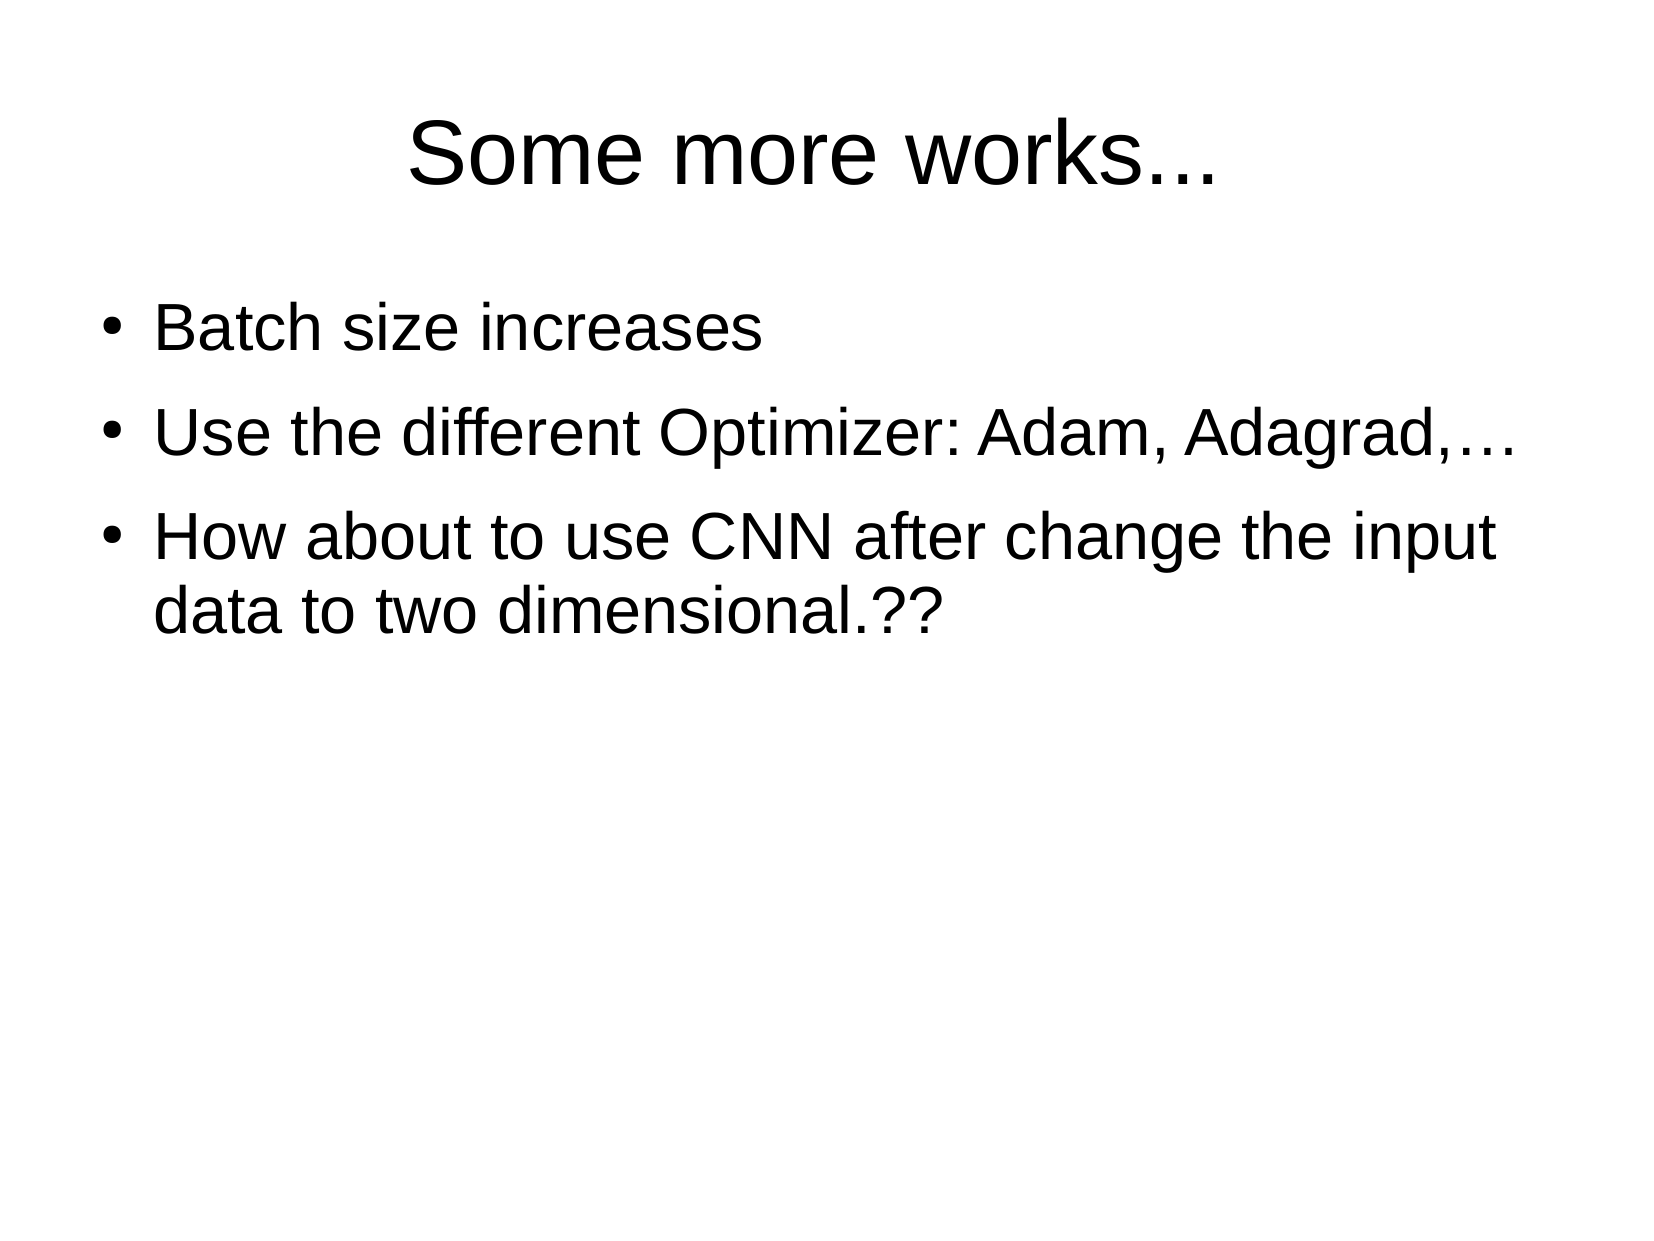

# Some more works...
Batch size increases
Use the different Optimizer: Adam, Adagrad,…
How about to use CNN after change the input data to two dimensional.??